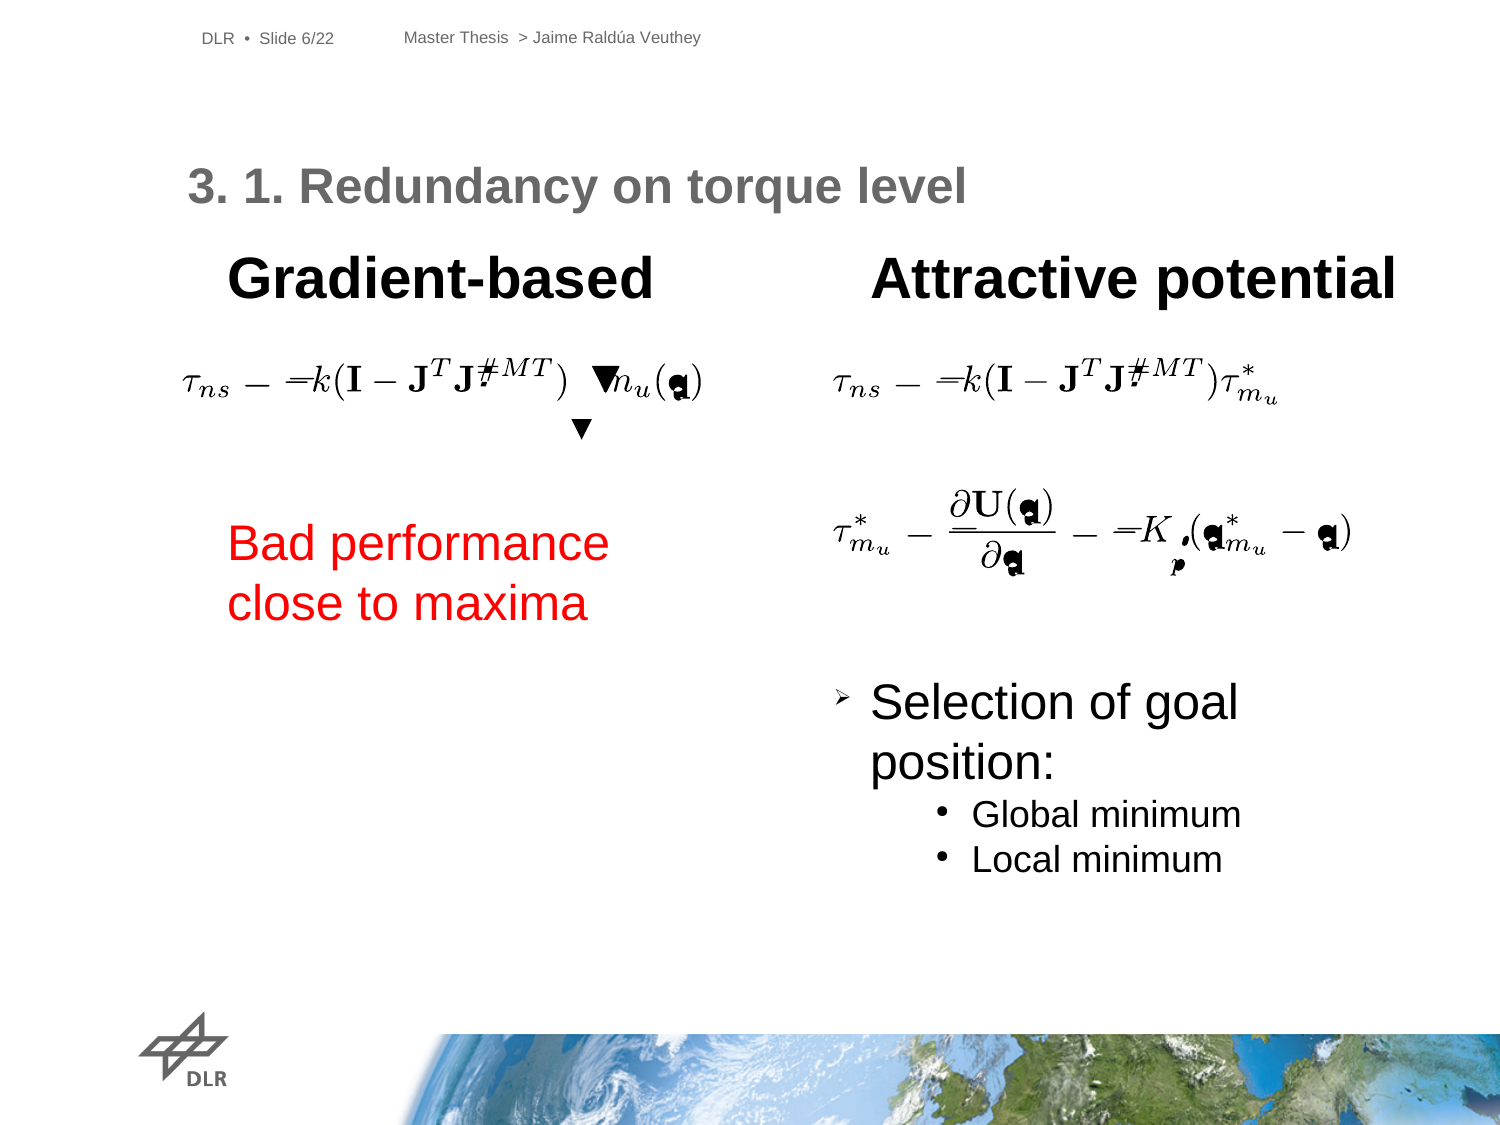

# 3. 1. Redundancy on torque level
Gradient-based
Bad performance
close to maxima
Attractive potential
Selection of goal position:
Global minimum
Local minimum